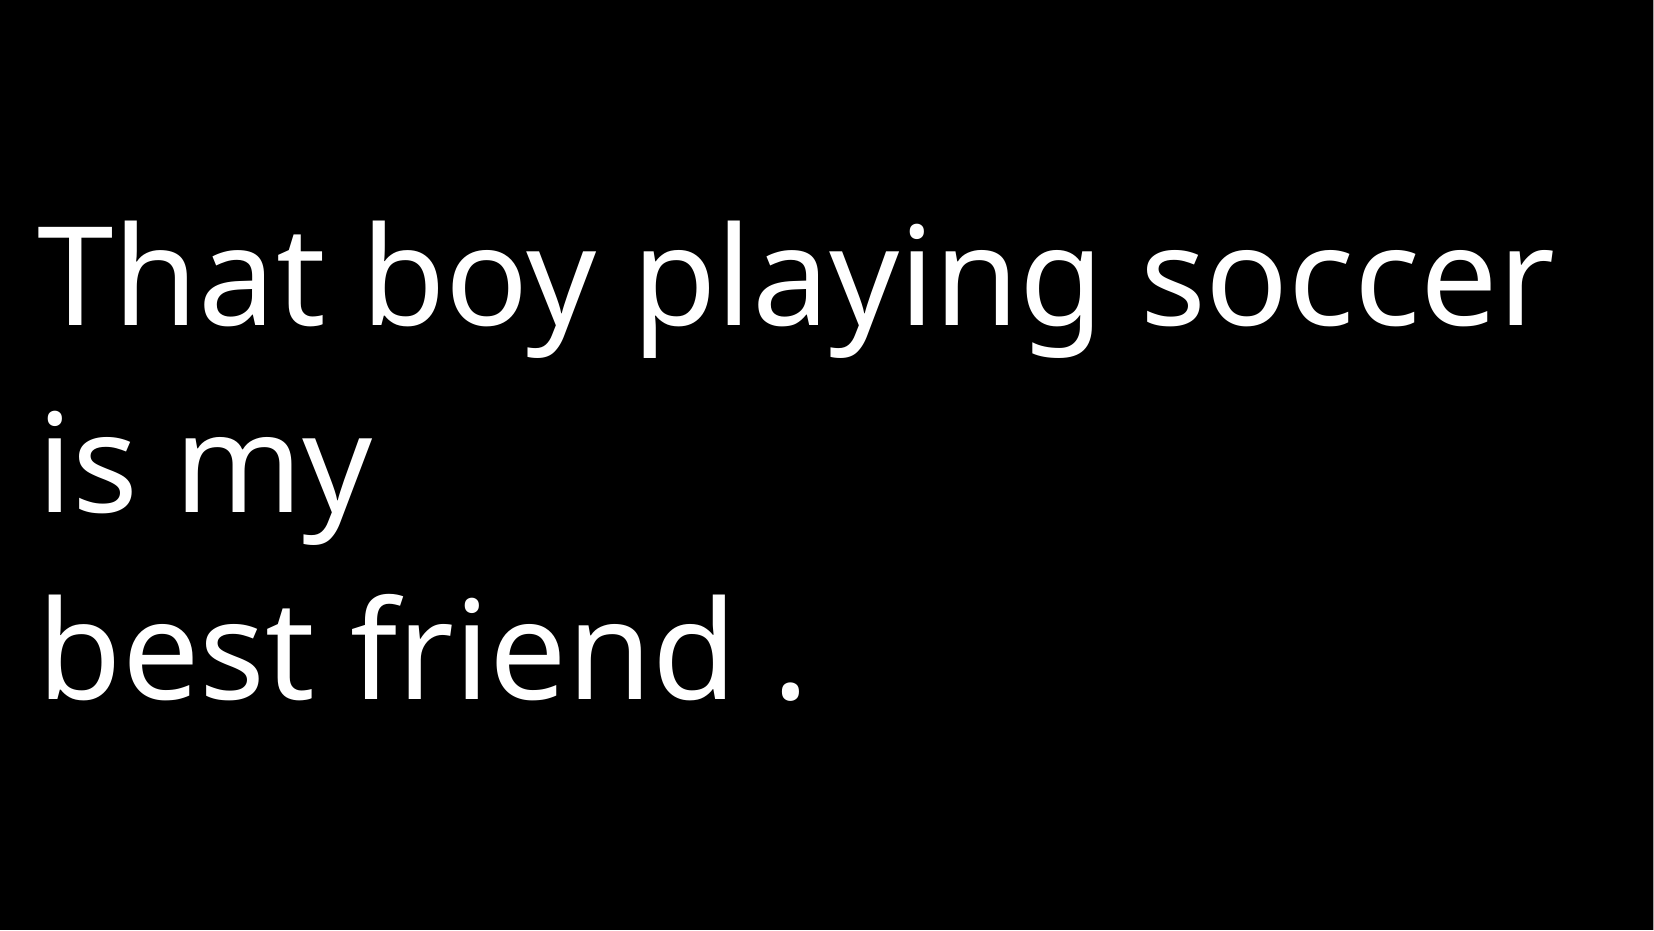

# That boy playing soccer is my best friend .